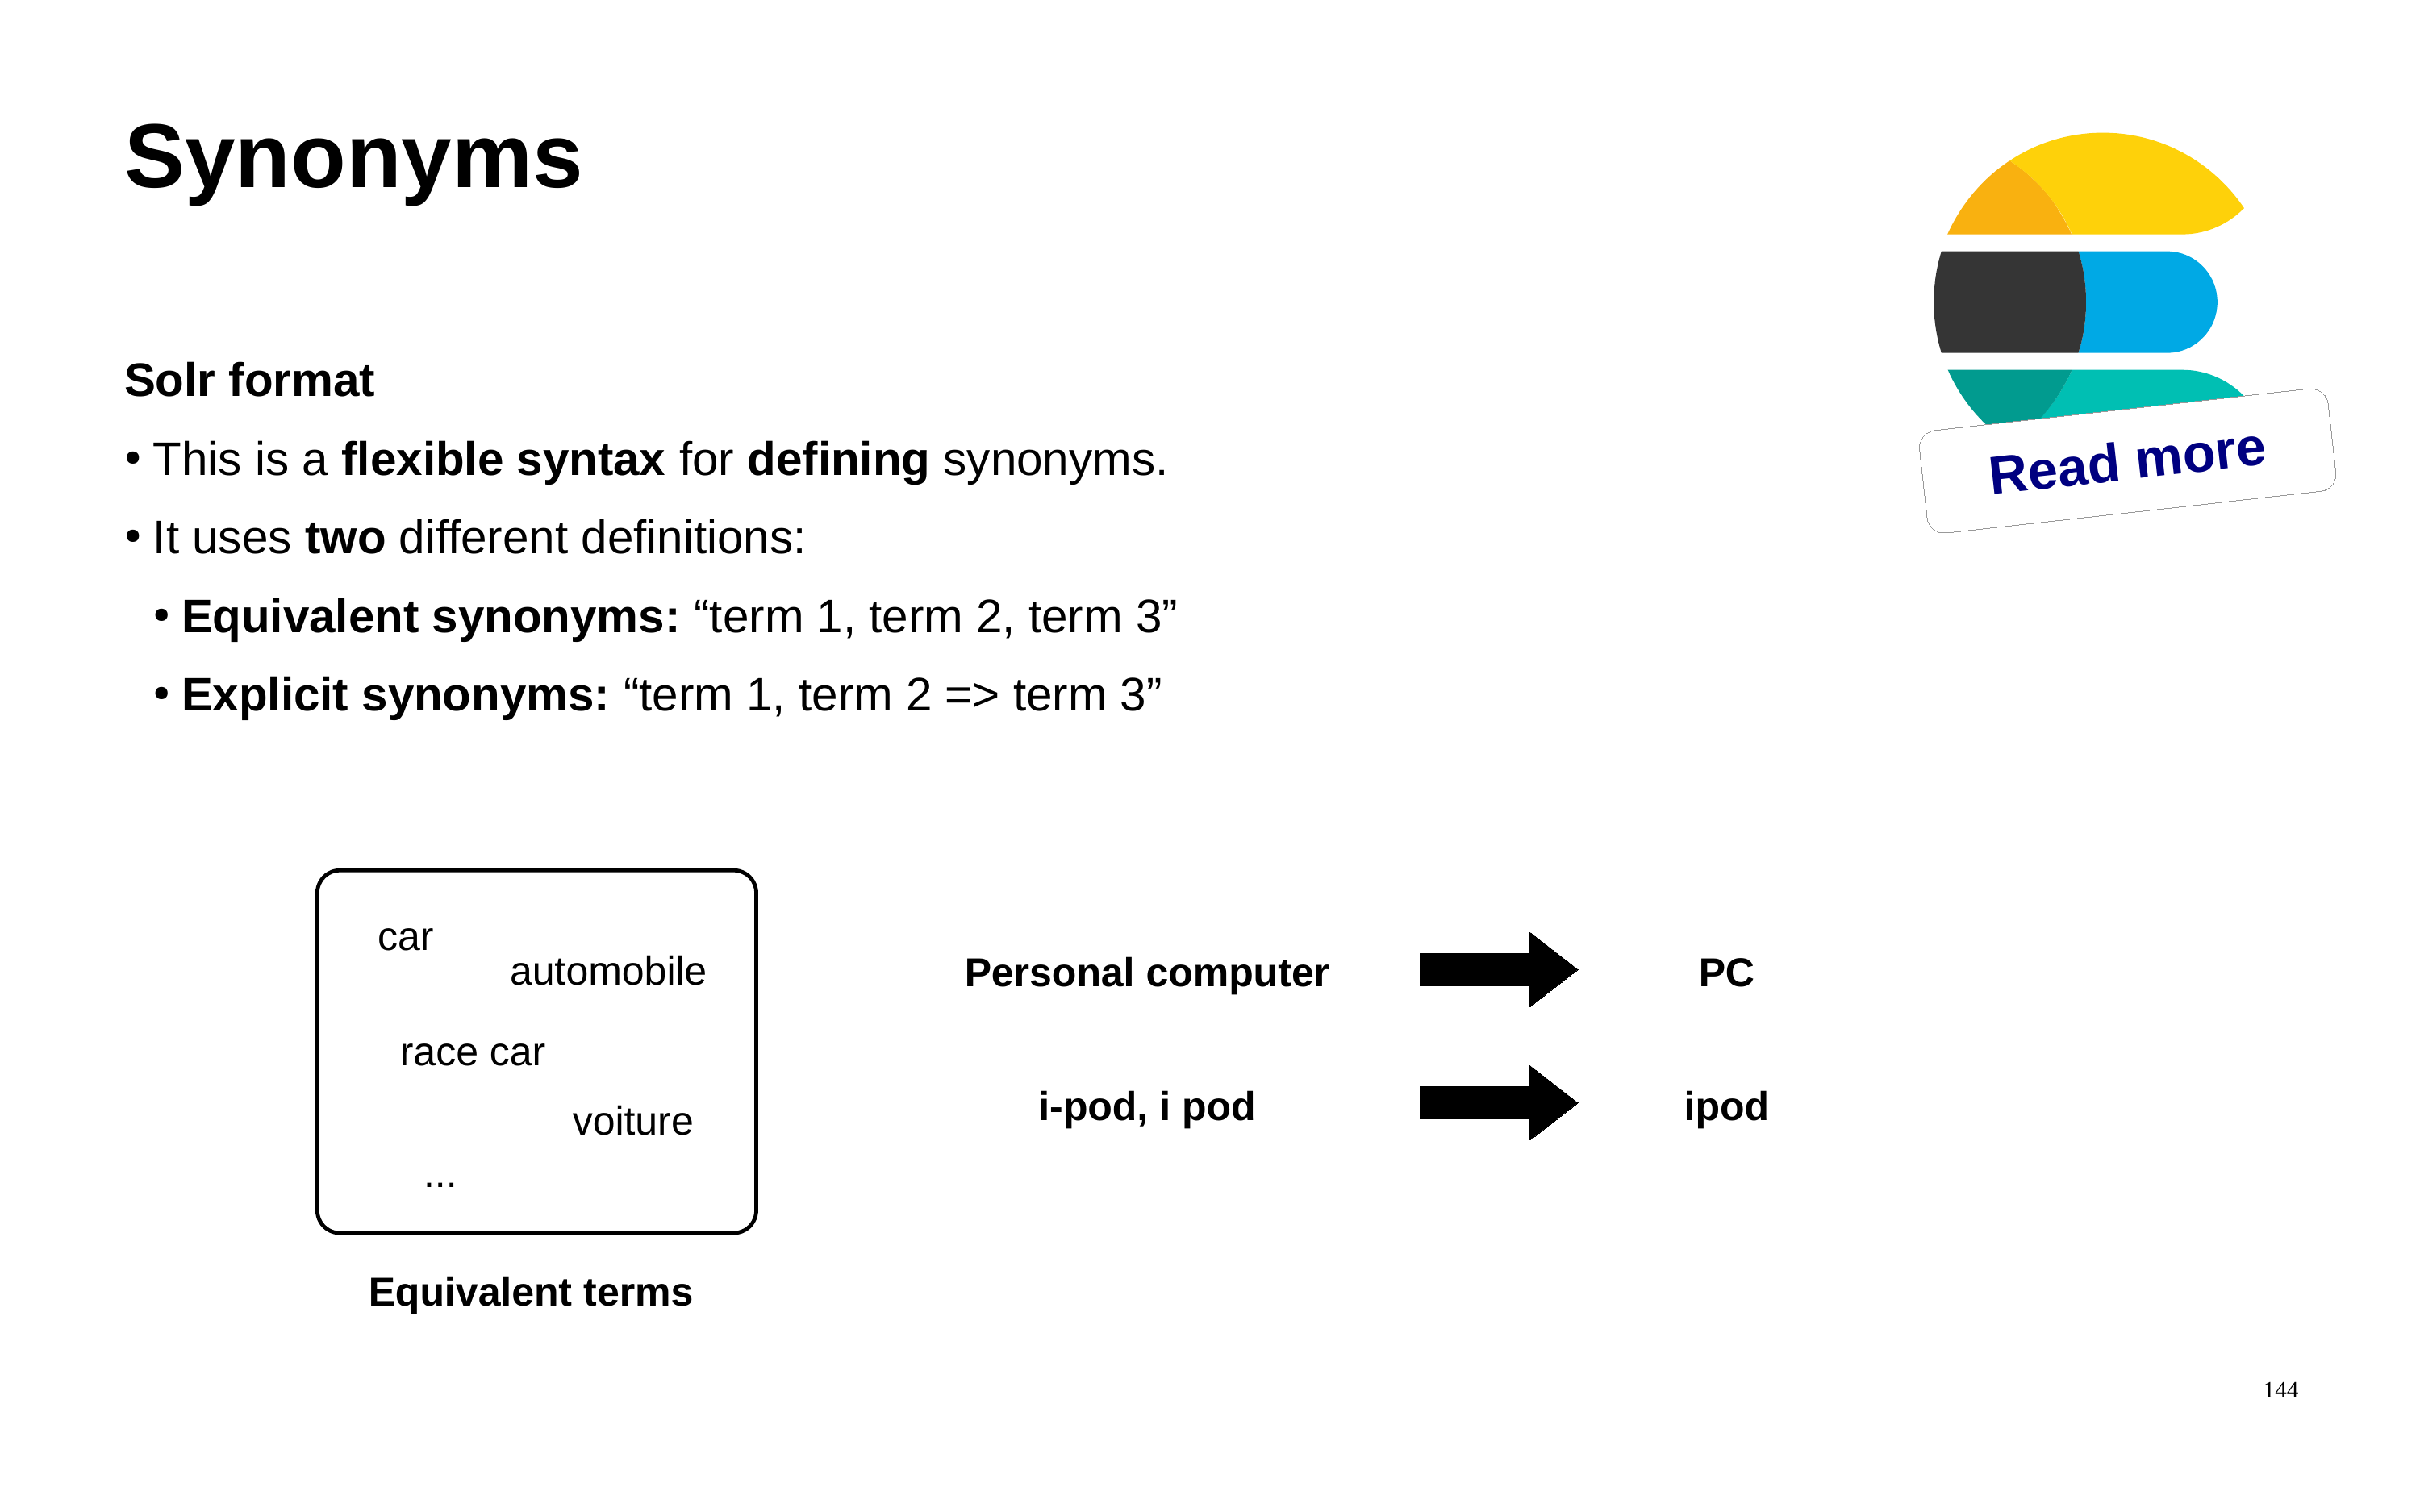

Synonyms
Solr format
This is a flexible syntax for defining synonyms.
It uses two different definitions:
Equivalent synonyms: “term 1, term 2, term 3”
Explicit synonyms: “term 1, term 2 => term 3”
Read more
car
automobile
Personal computer
PC
race car
i-pod, i pod
ipod
voiture
...
Equivalent terms
144